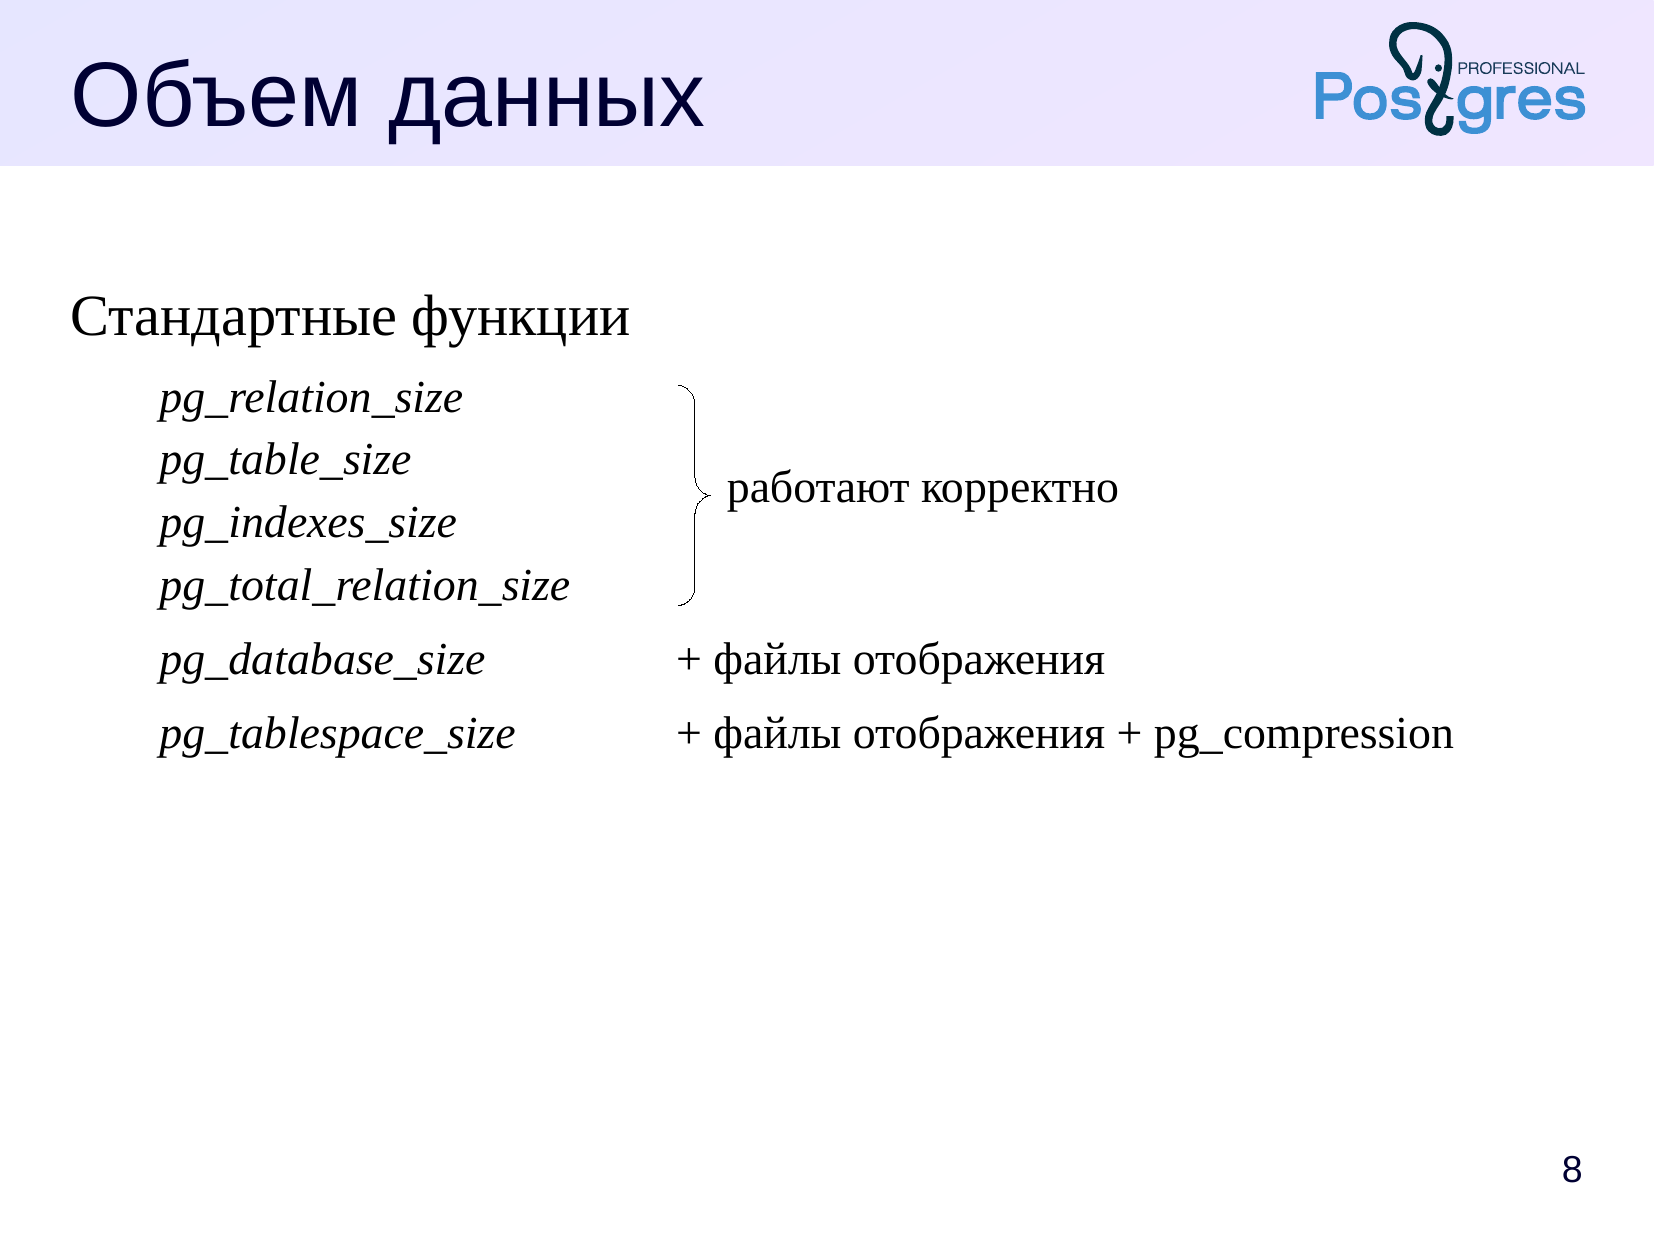

# Объем данных
Стандартные функции
pg_relation_size
pg_table_size
pg_indexes_size
pg_total_relation_size
pg_database_size			+ файлы отображения
pg_tablespace_size			+ файлы отображения + pg_compression
работают корректно